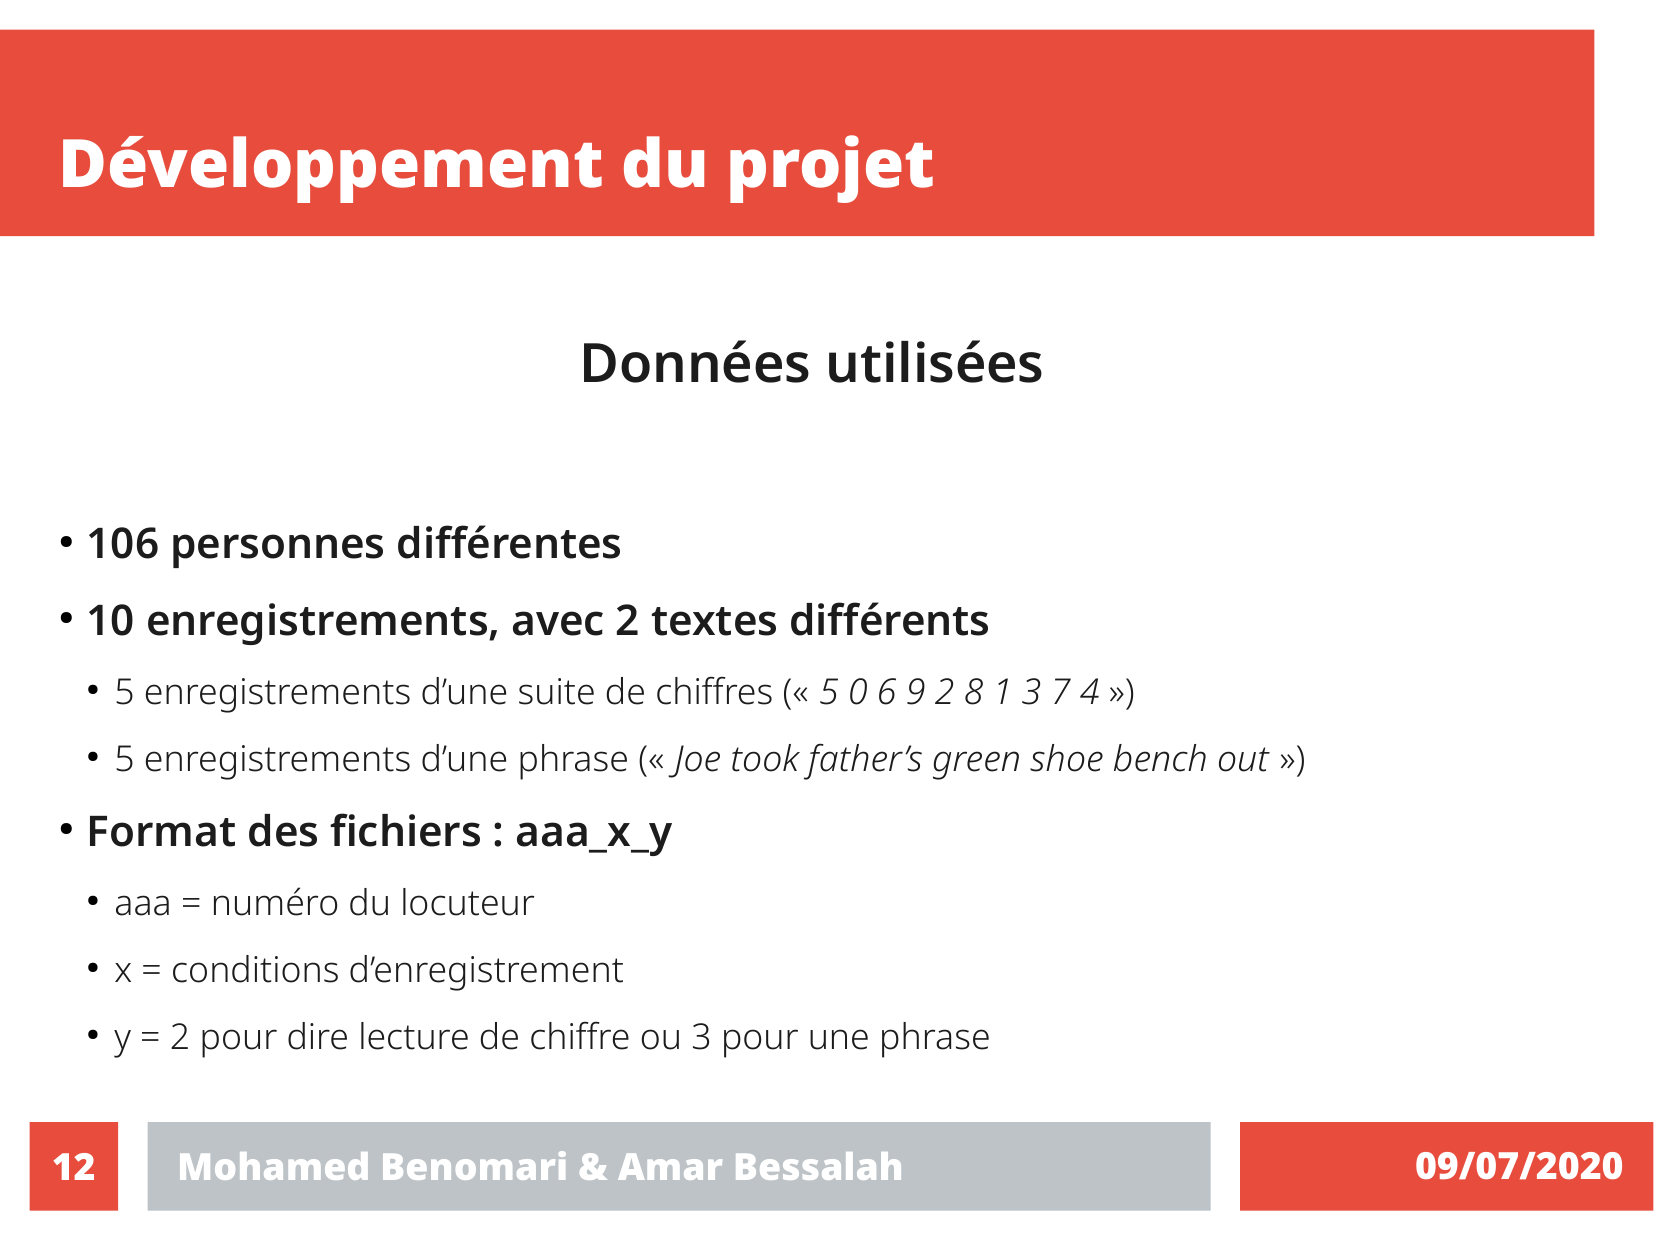

# Développement du projet
Données utilisées
106 personnes différentes
10 enregistrements, avec 2 textes différents
5 enregistrements d’une suite de chiffres (« 5 0 6 9 2 8 1 3 7 4 »)
5 enregistrements d’une phrase (« Joe took father’s green shoe bench out »)
Format des fichiers : aaa_x_y
aaa = numéro du locuteur
x = conditions d’enregistrement
y = 2 pour dire lecture de chiffre ou 3 pour une phrase
12
Mohamed Benomari & Amar Bessalah
09/07/2020